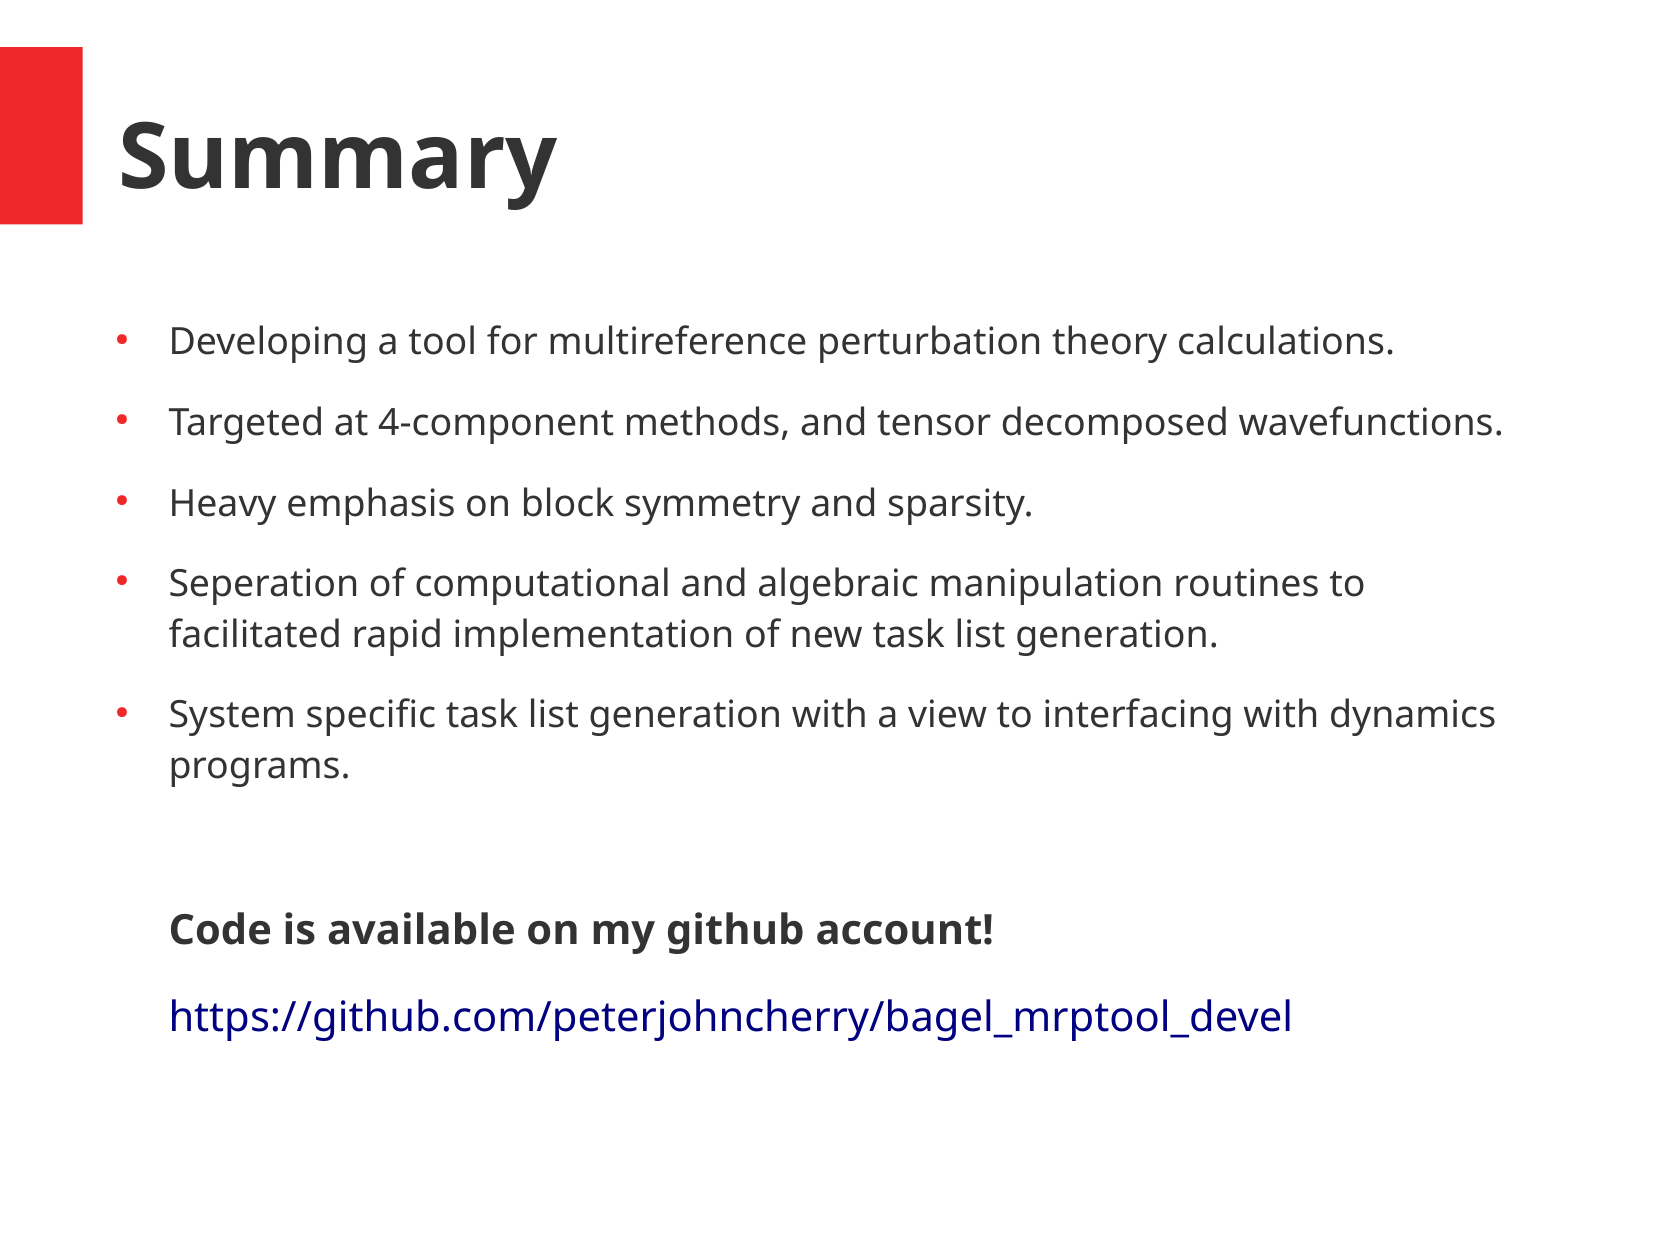

# Summary
Developing a tool for multireference perturbation theory calculations.
Targeted at 4-component methods, and tensor decomposed wavefunctions.
Heavy emphasis on block symmetry and sparsity.
Seperation of computational and algebraic manipulation routines to facilitated rapid implementation of new task list generation.
System specific task list generation with a view to interfacing with dynamics programs.
Code is available on my github account!
https://github.com/peterjohncherry/bagel_mrptool_devel